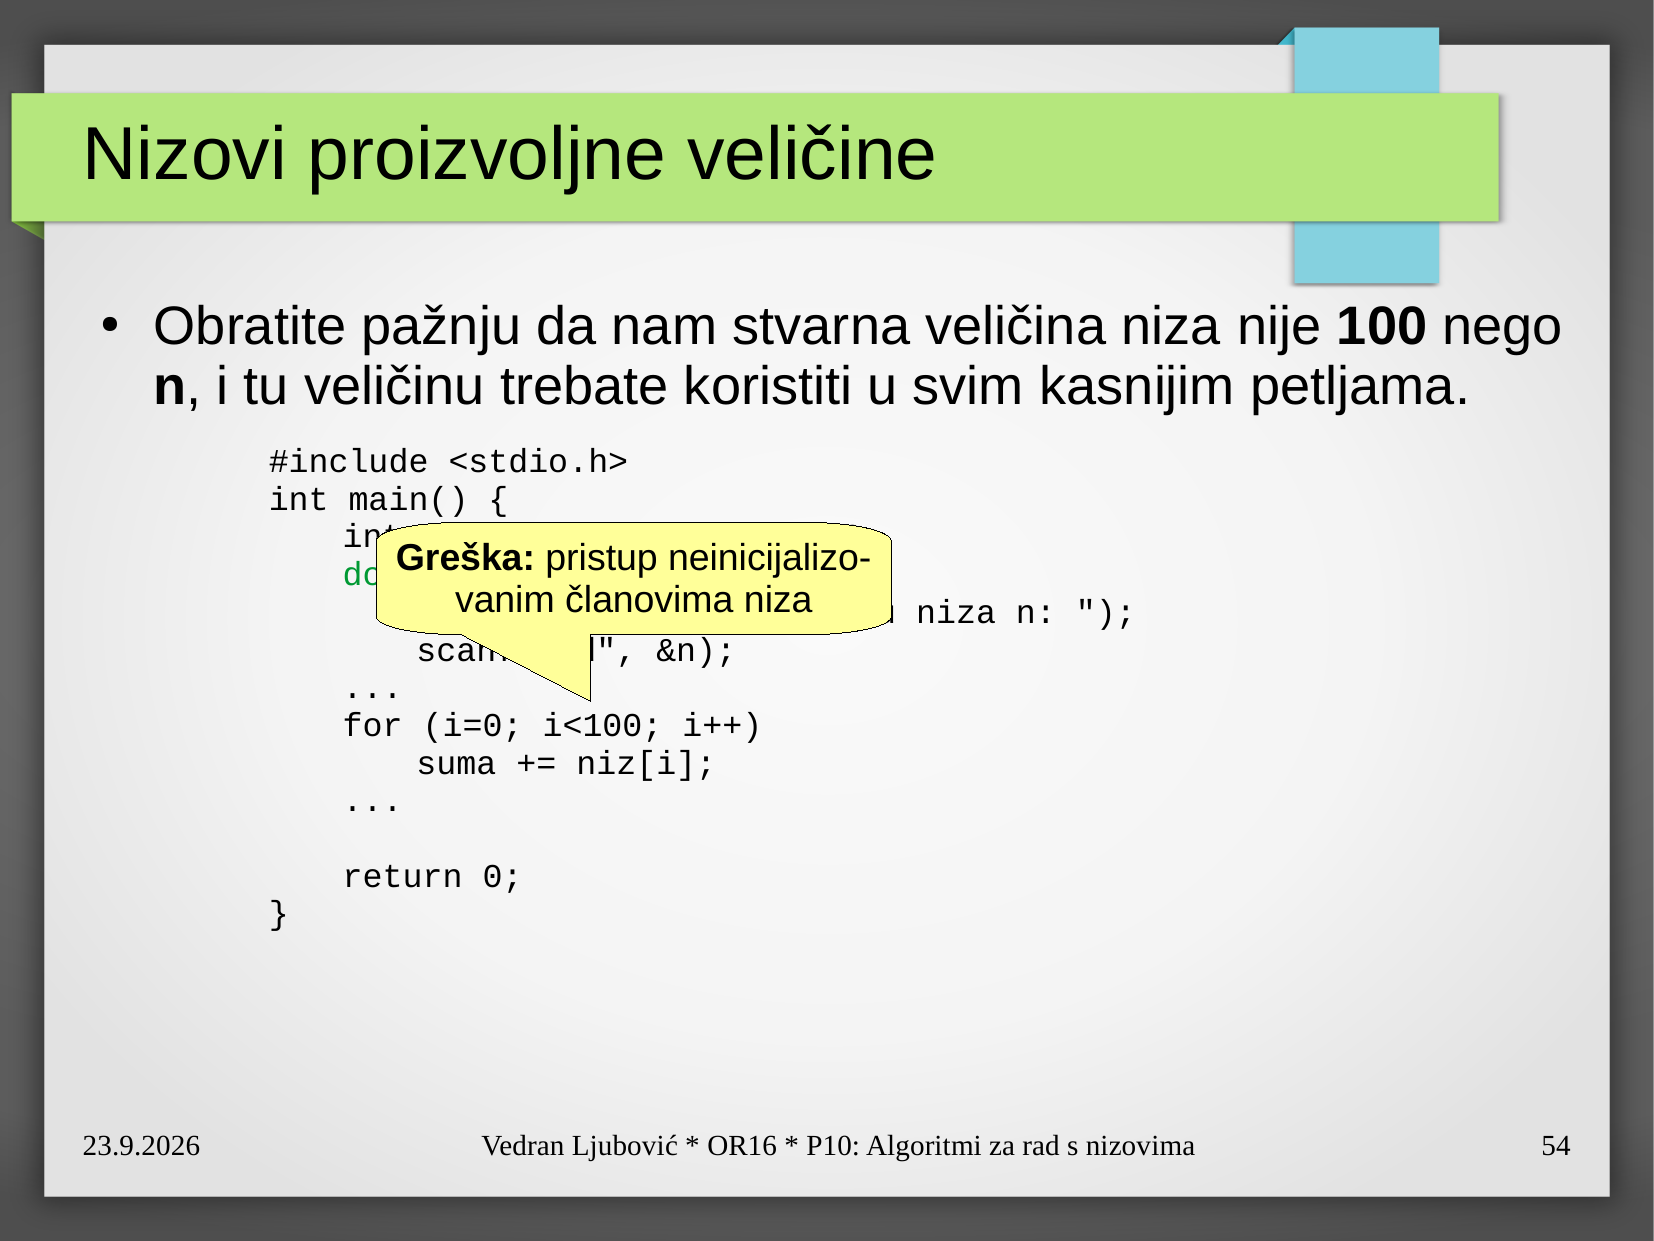

# Nizovi proizvoljne veličine
Obratite pažnju da nam stvarna veličina niza nije 100 nego n, i tu veličinu trebate koristiti u svim kasnijim petljama.
#include <stdio.h>
int main() {
	int n, i, niz[100], suma=0;
	do {
		printf("Unesite velicinu niza n: ");
		scanf("%d", &n);
	...
	for (i=0; i<100; i++)
		suma += niz[i];
	...
	return 0;
}
Greška: pristup neinicijalizo-
vanim članovima niza
Vedran Ljubović * OR16 * P10: Algoritmi za rad s nizovima
54